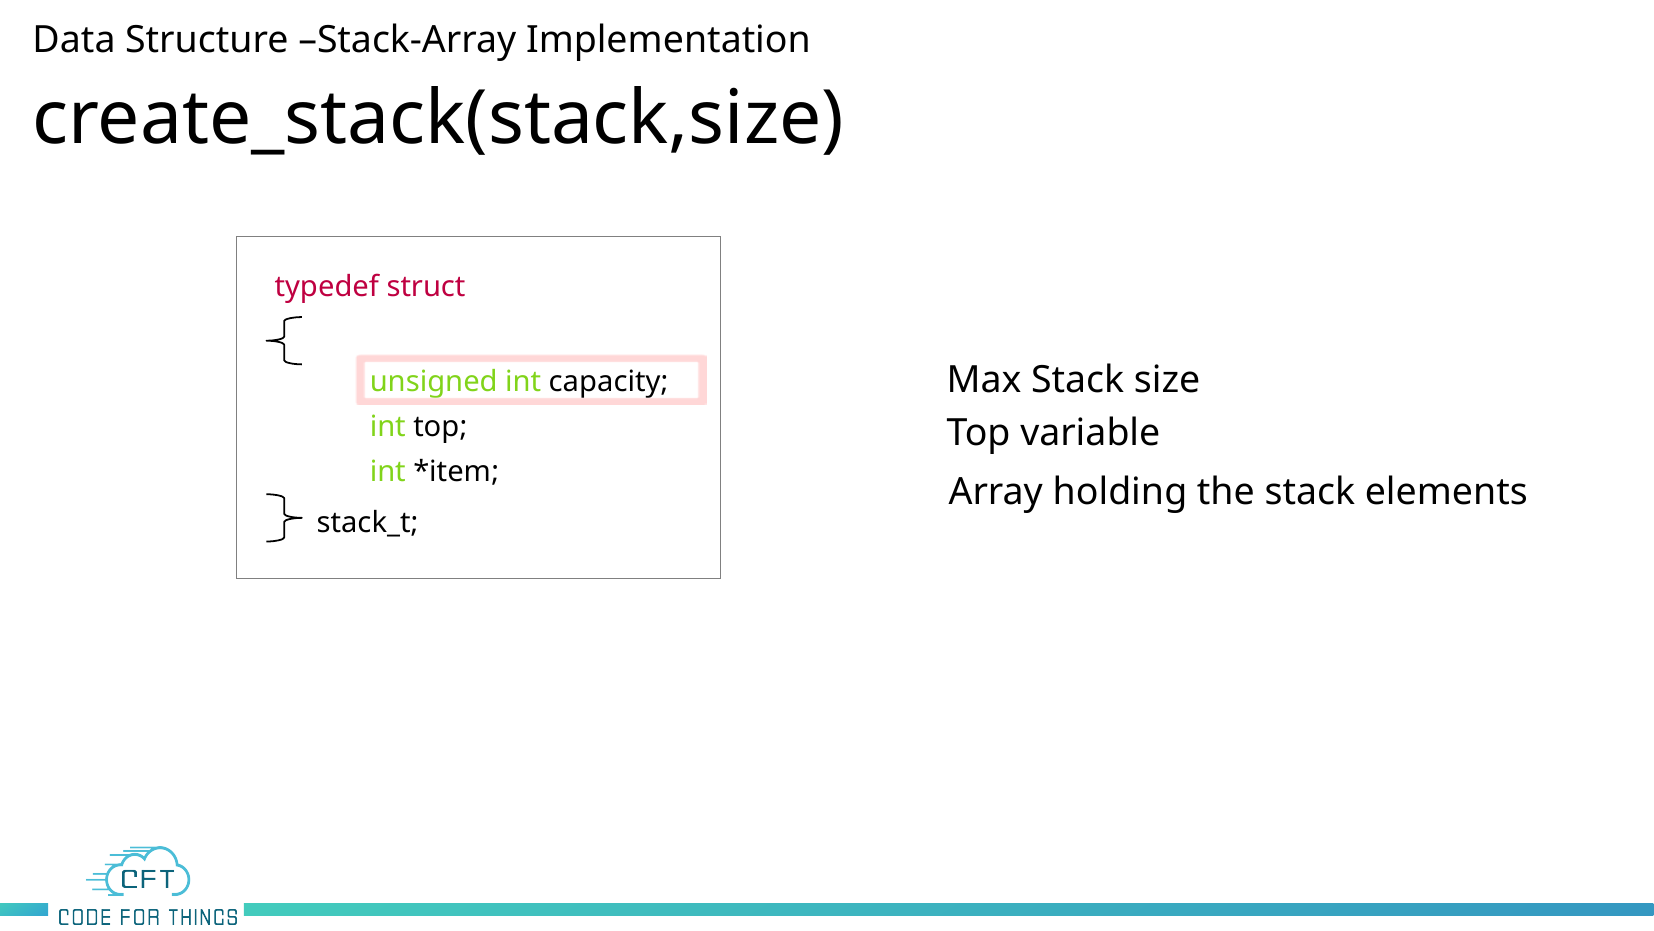

# Data Structure –Stack-Array Implementation create_stack(stack,size)
typedef struct
unsigned int capacity;
int top;
int *item;
stack_t;
Max Stack size
Top variable
 Array holding the stack elements